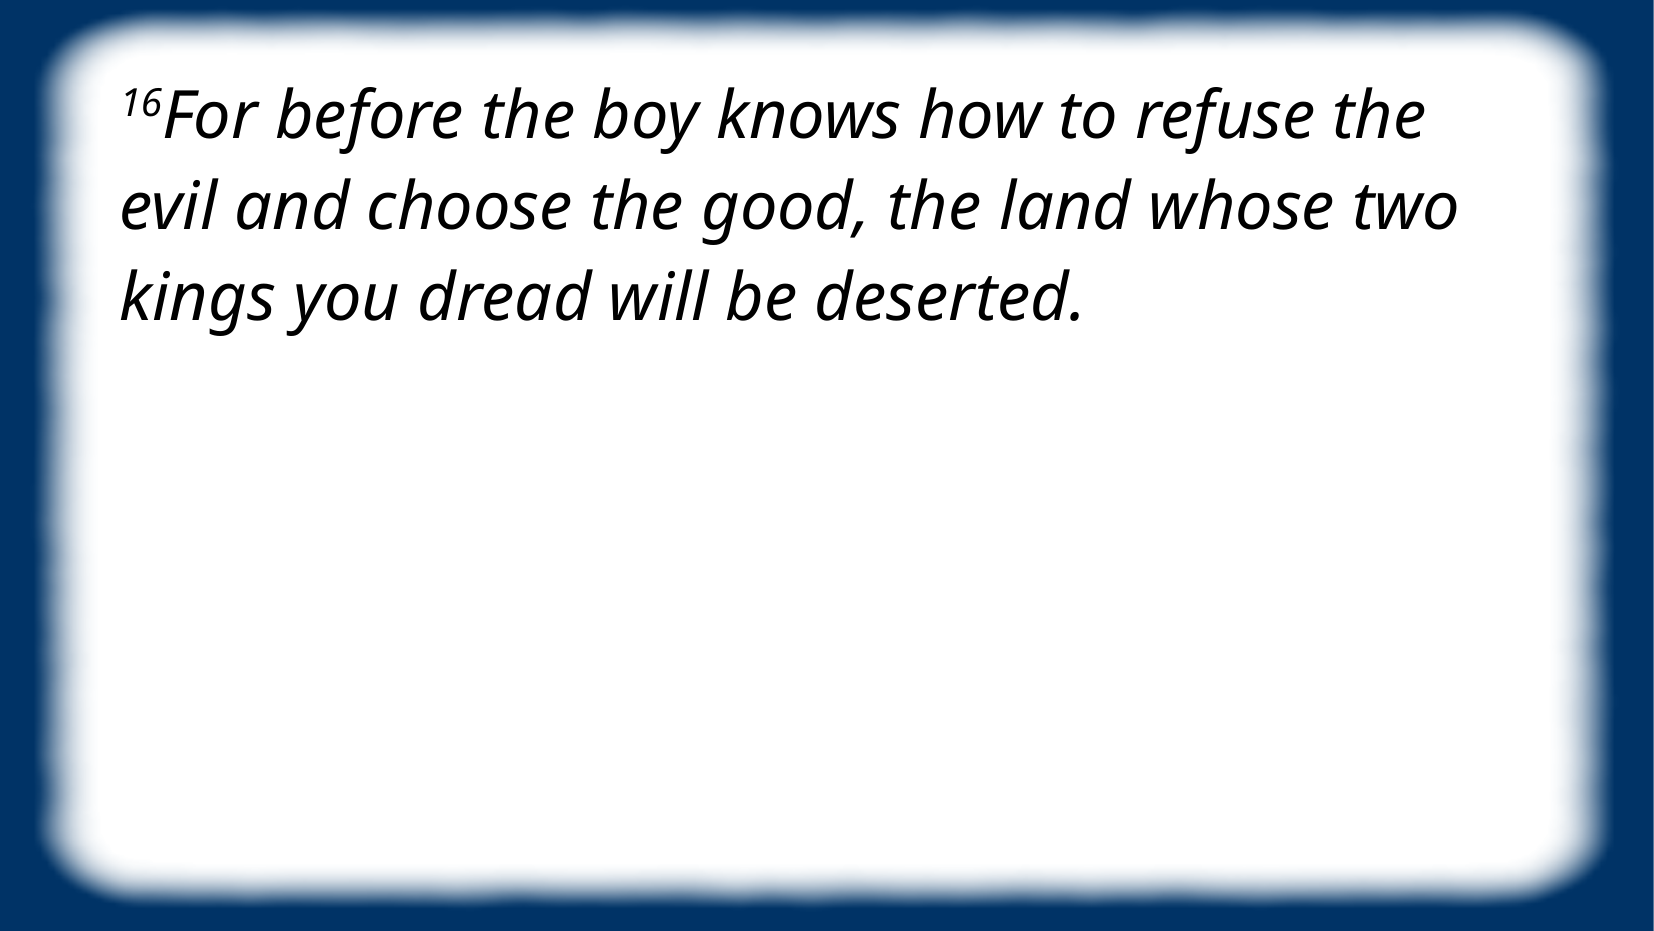

16For before the boy knows how to refuse the evil and choose the good, the land whose two kings you dread will be deserted.